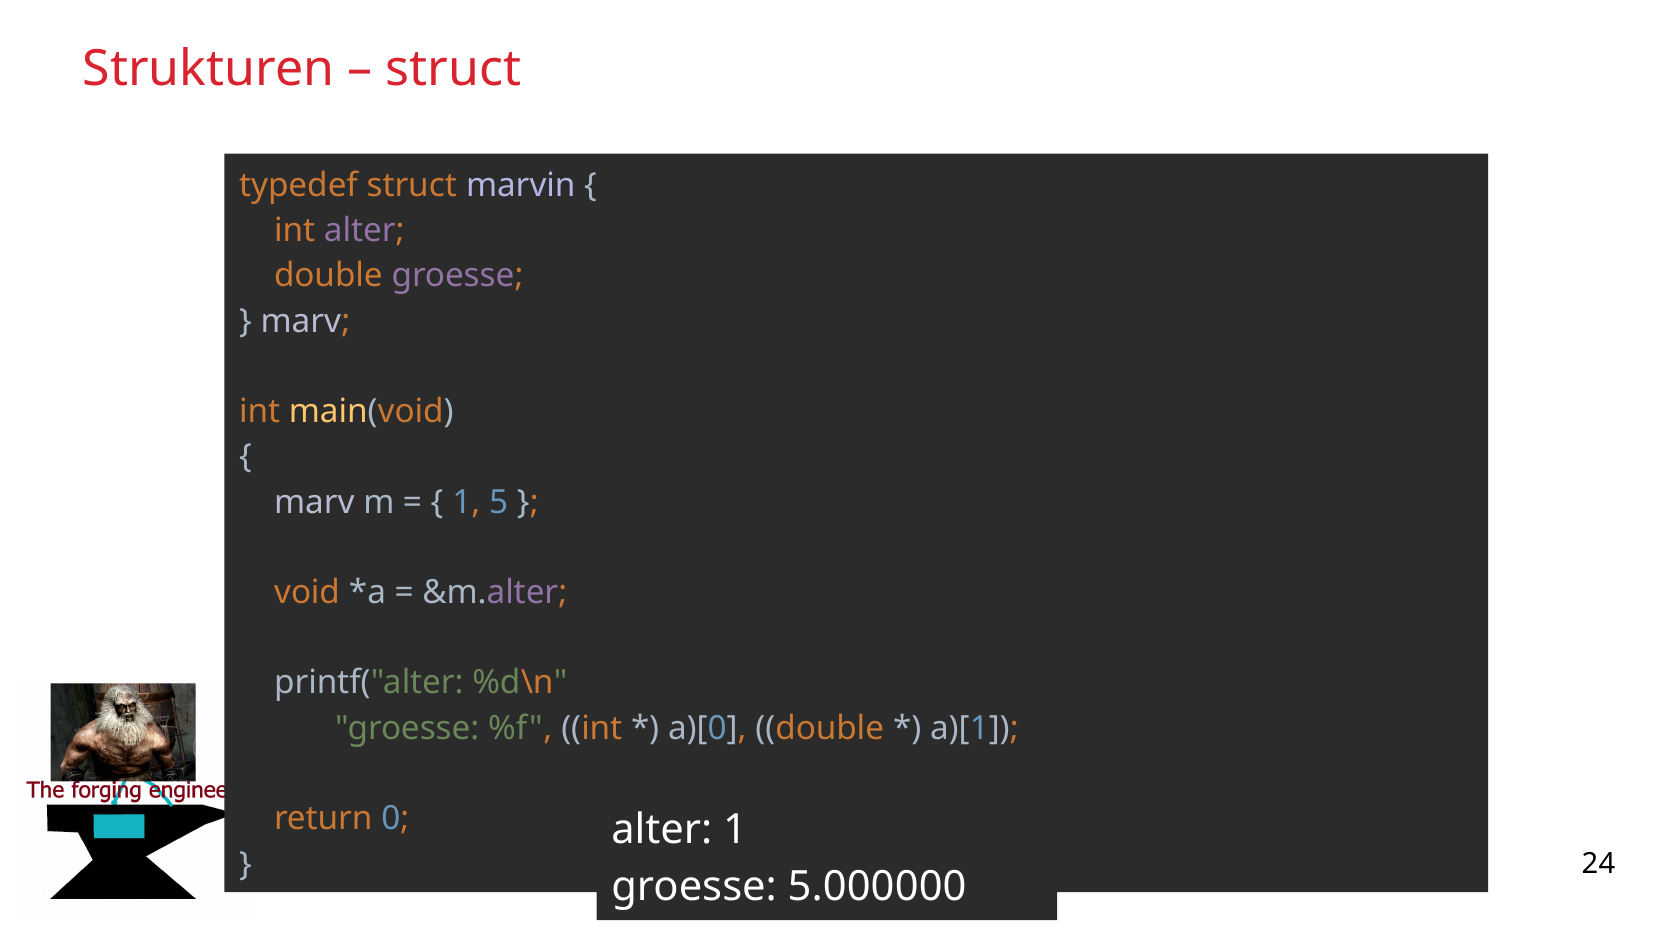

# Strukturen – struct
typedef struct marvin {
 int alter;
 double groesse;
} marv;
int main(void)
{
 marv m = { 1, 5 };
 void *a = &m.alter;
 printf("alter: %d\n"
 "groesse: %f", ((int *) a)[0], ((double *) a)[1]);
 return 0;
}
alter: 1
groesse: 5.000000